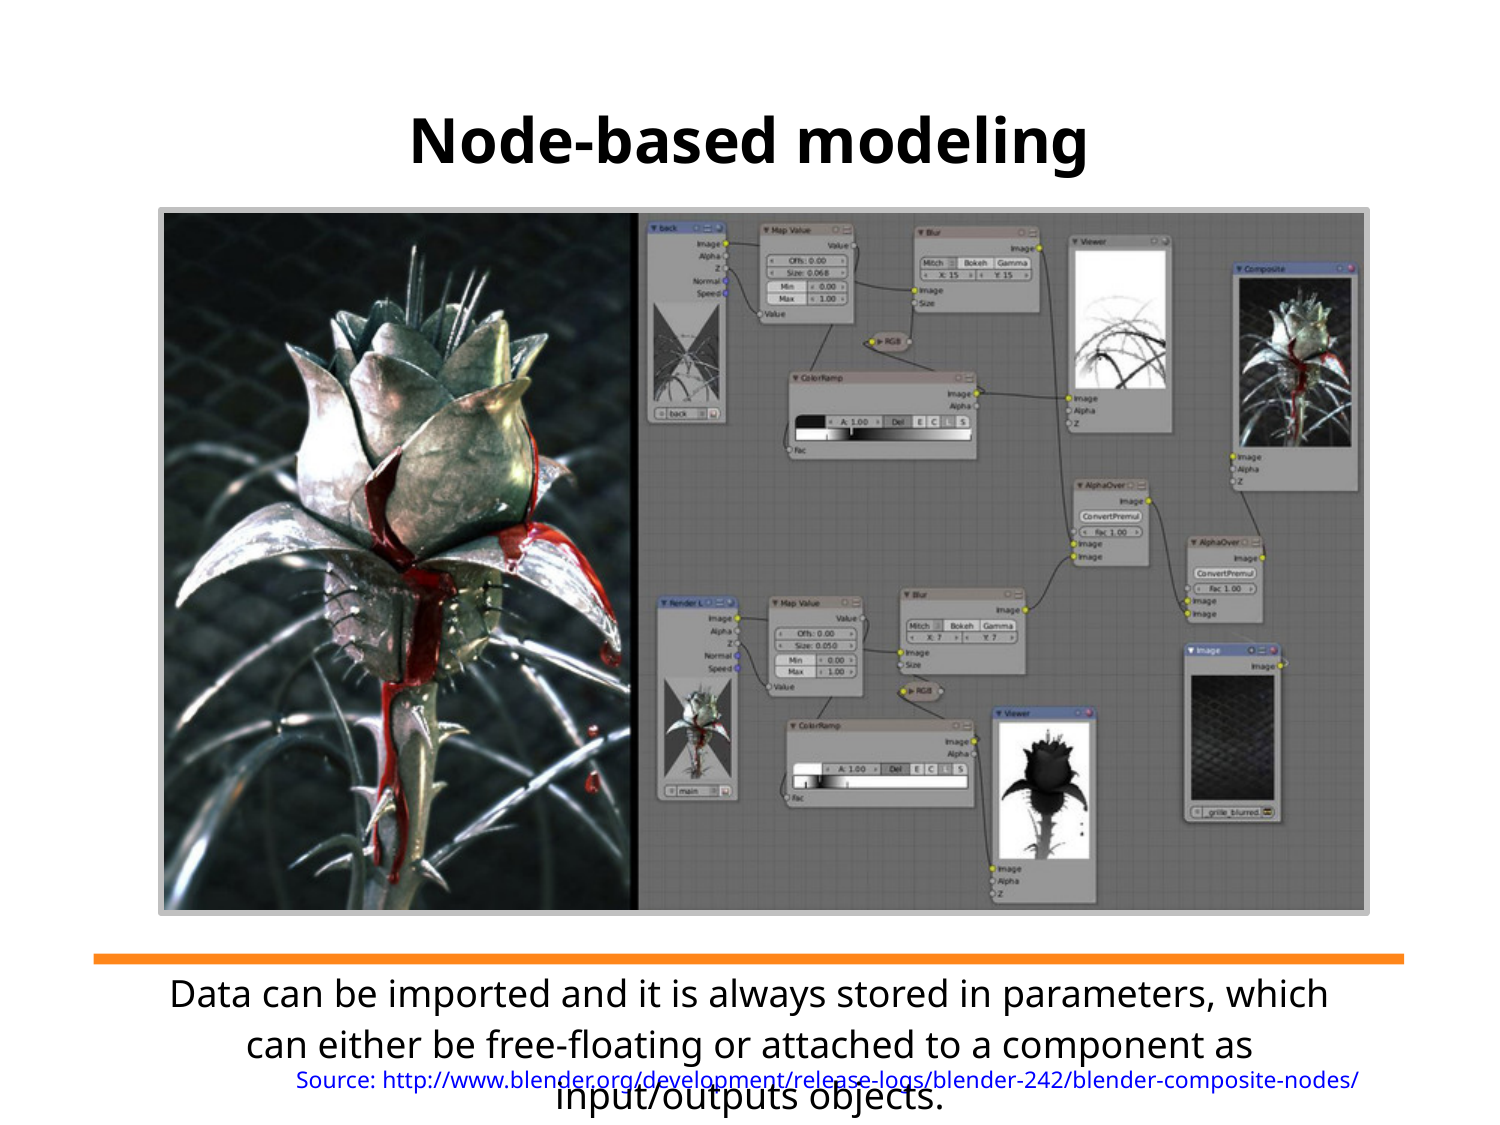

# Node-based modeling
Data can be imported and it is always stored in parameters, which can either be free-floating or attached to a component as input/outputs objects.
Source: http://www.blender.org/development/release-logs/blender-242/blender-composite-nodes/